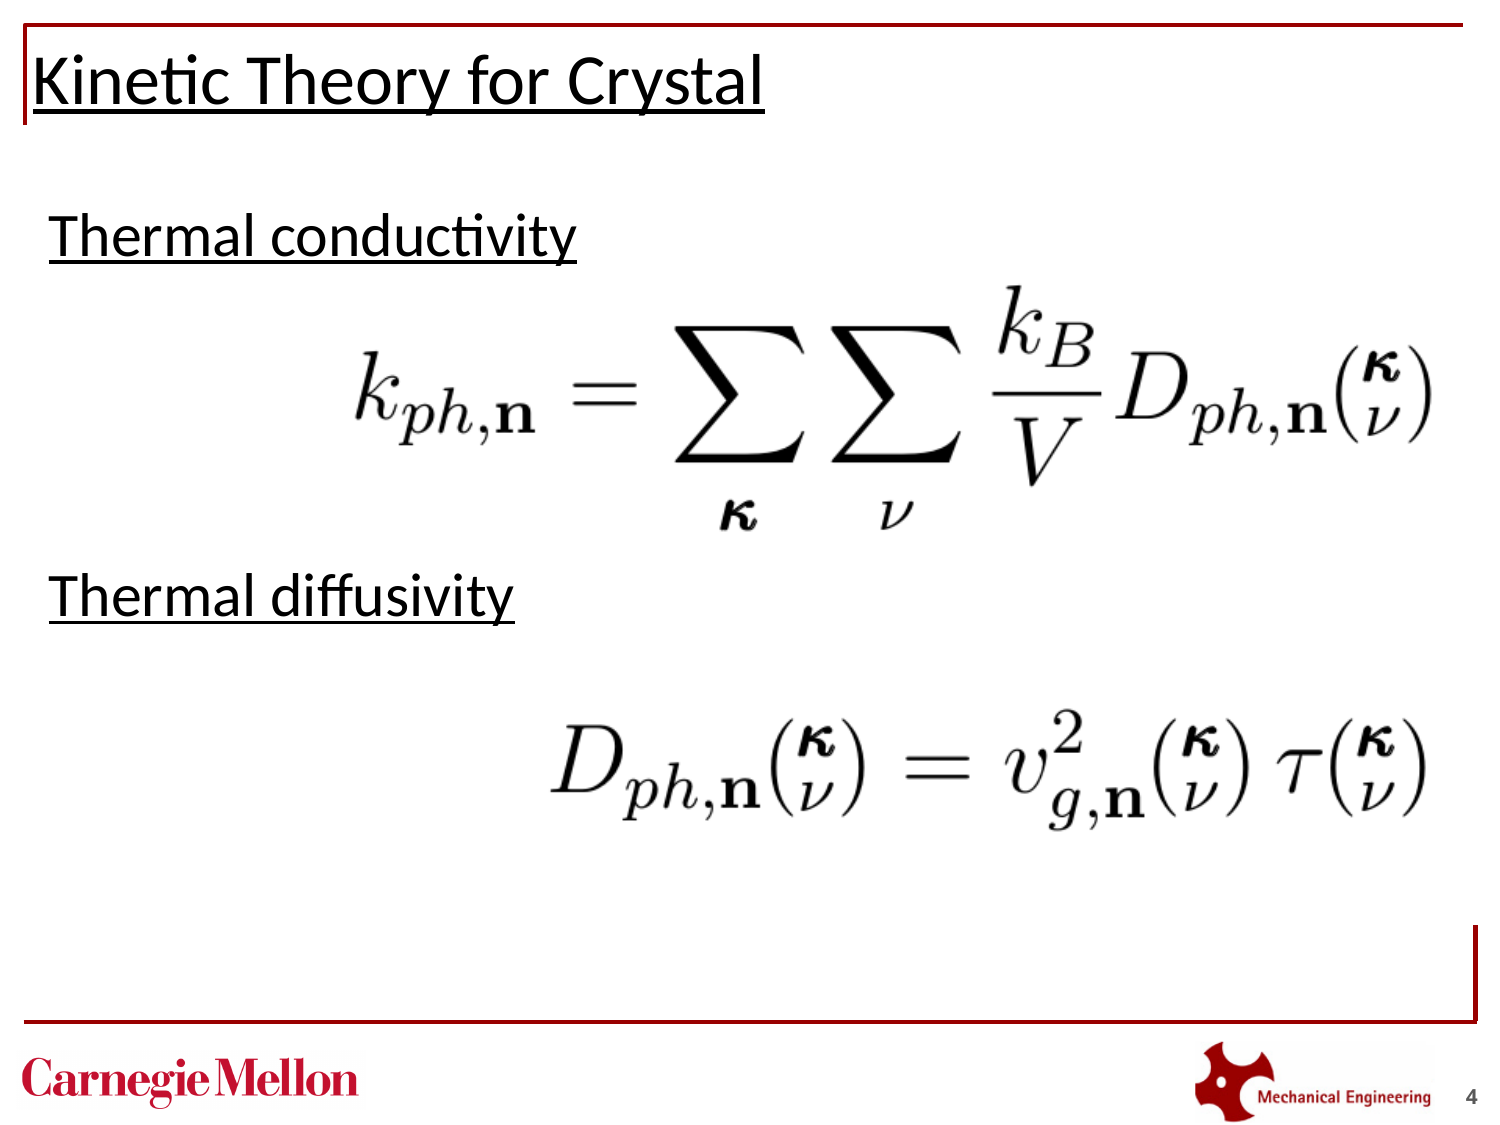

# Kinetic Theory for Crystal
Thermal conductivity
Thermal diffusivity